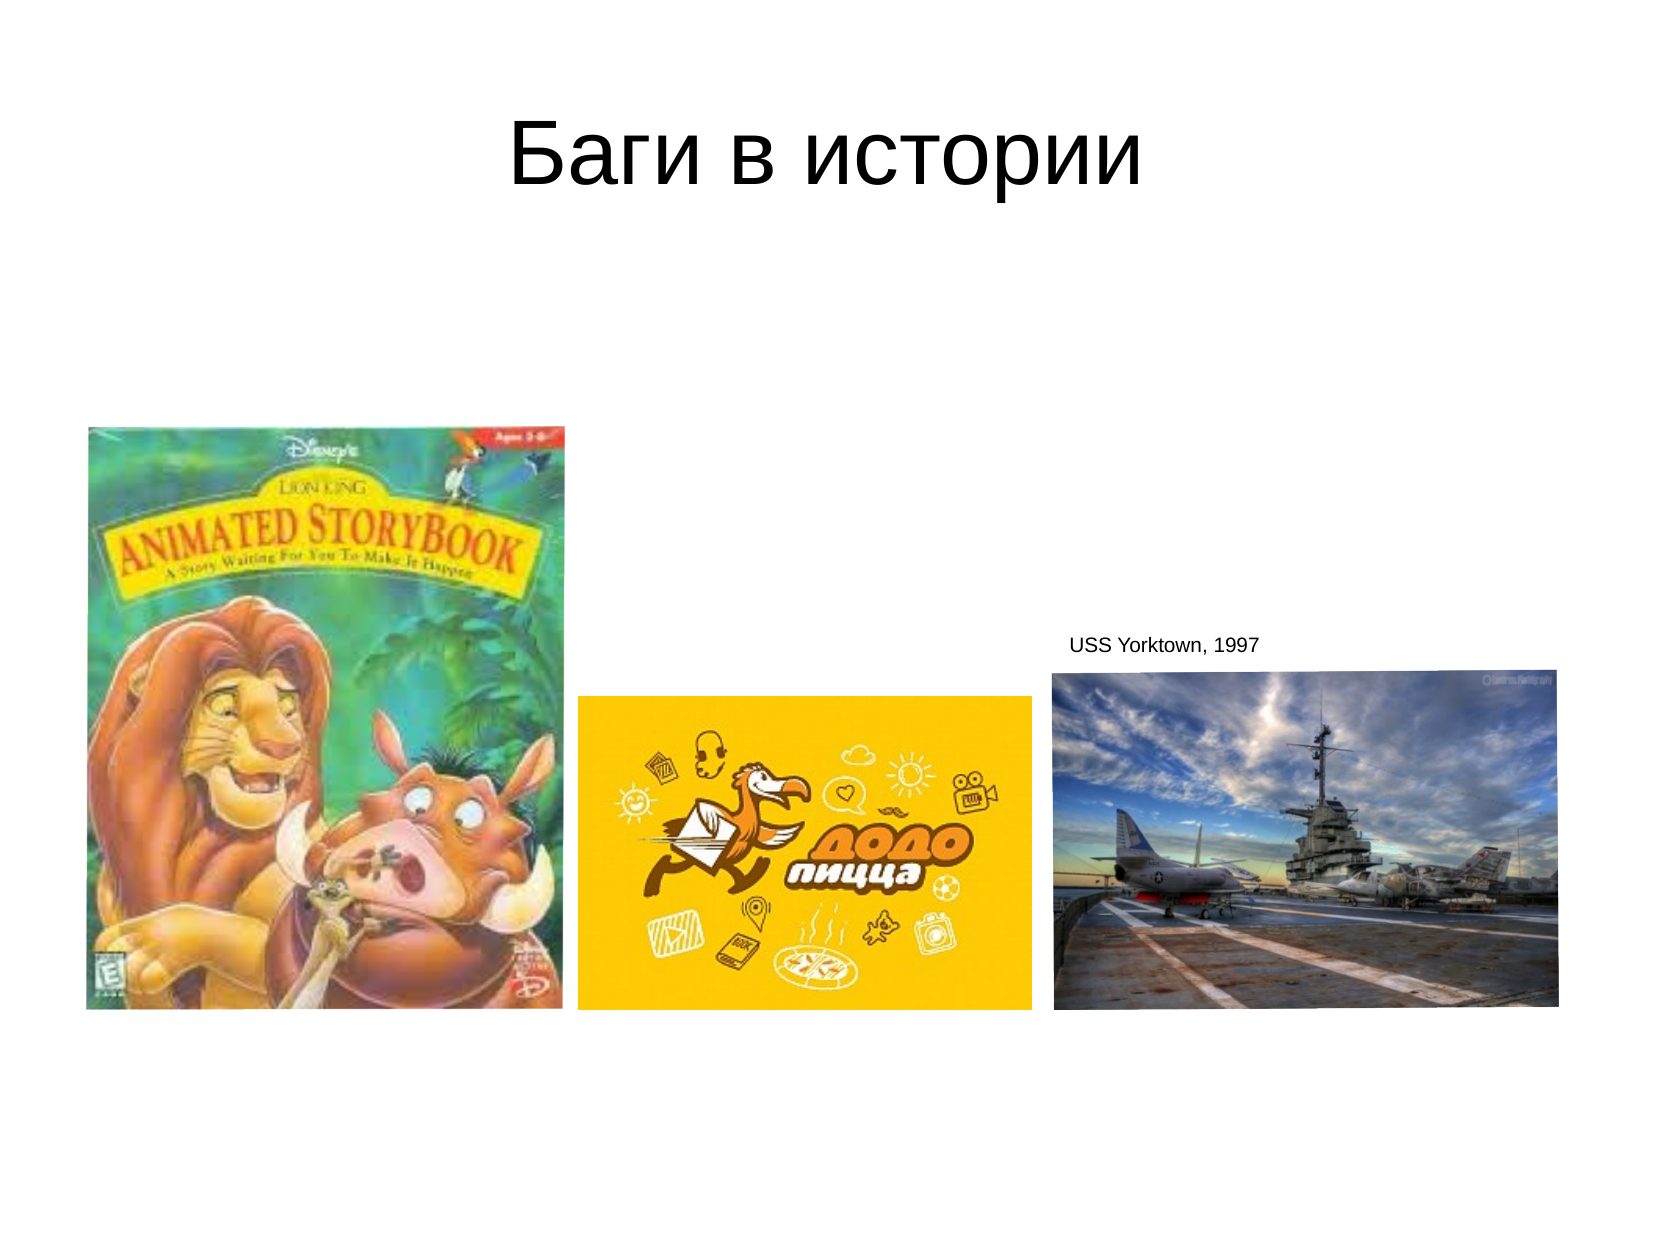

# Баги в истории
USS Yorktown, 1997